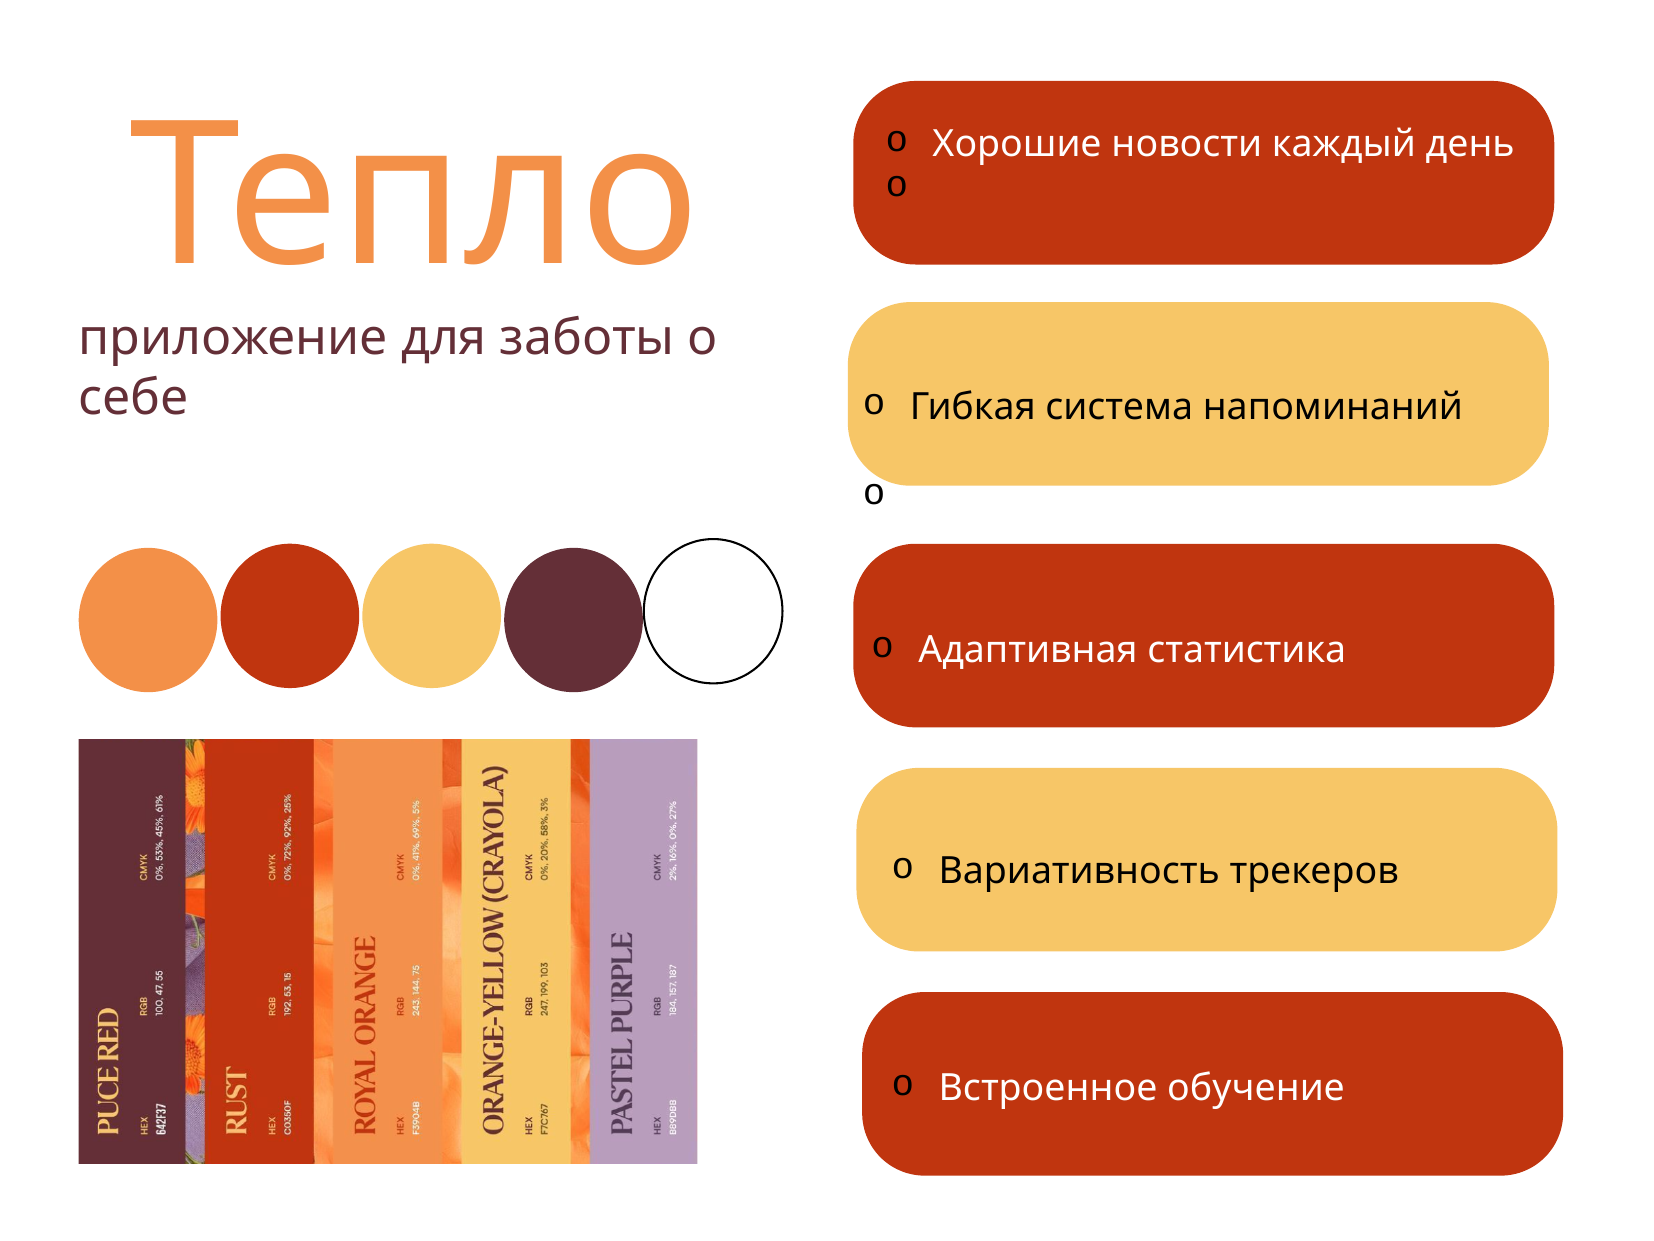

# Тепло
Хорошие новости каждый день
приложение для заботы о себе
Гибкая система напоминаний
Адаптивная статистика
Вариативность трекеров
Встроенное обучение